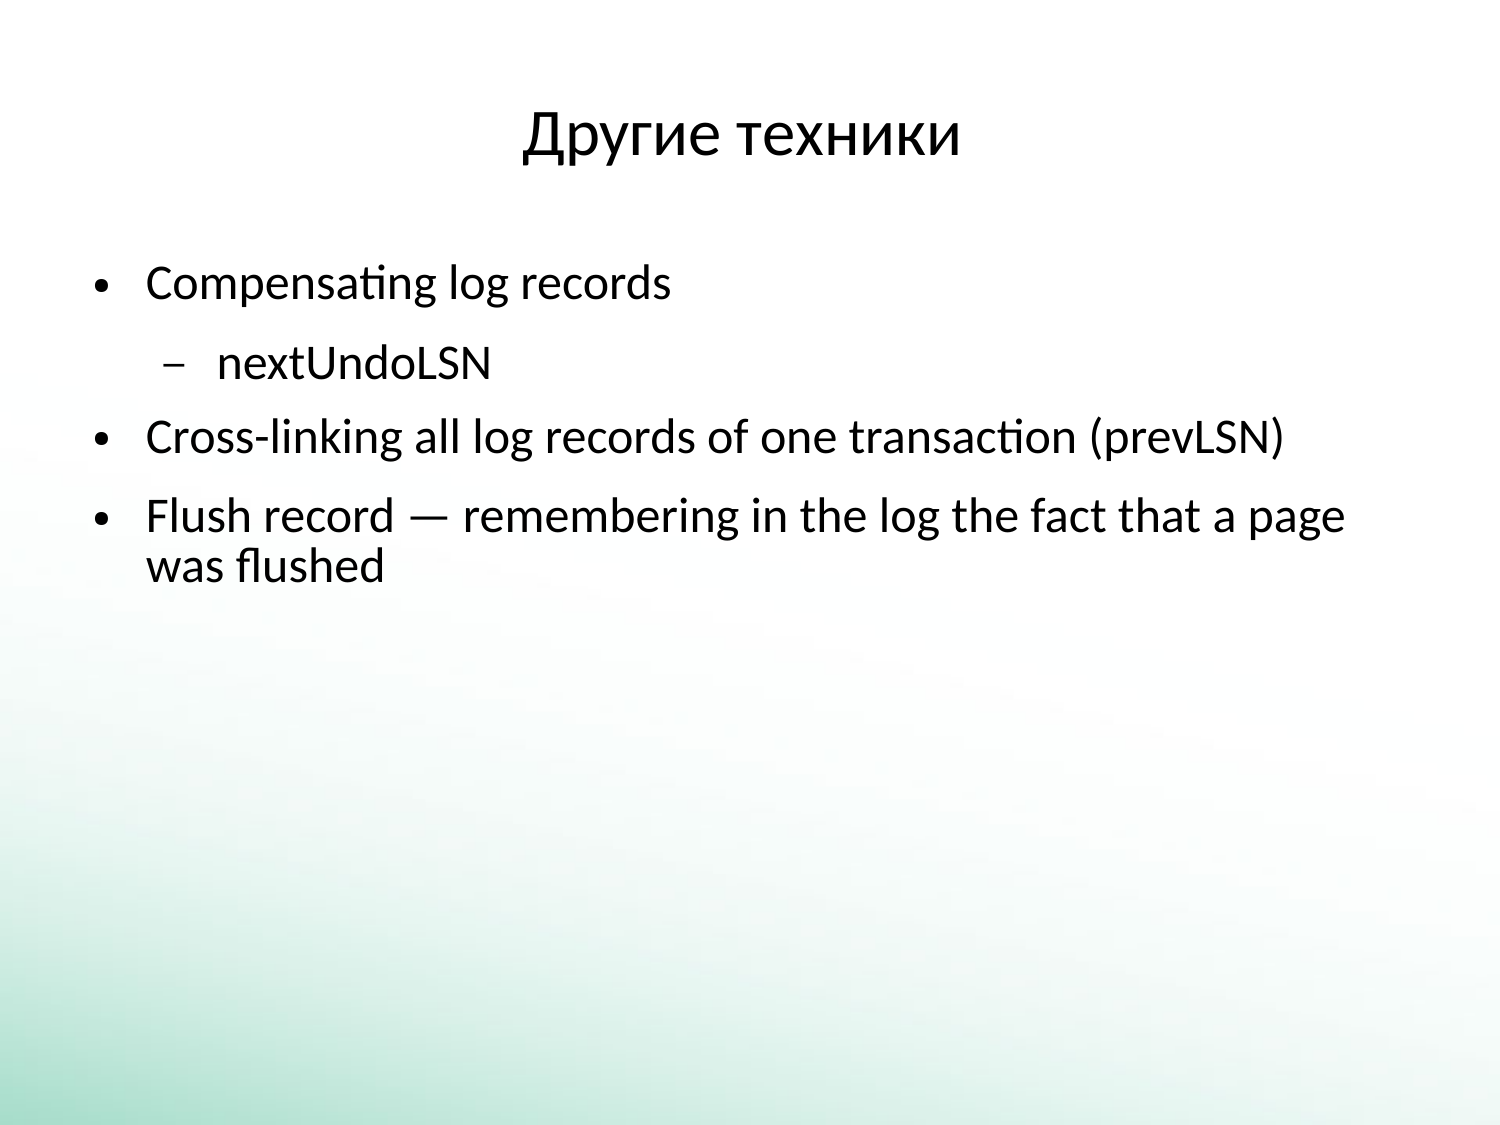

# Другие техники
Compensating log records
nextUndoLSN
Cross-linking all log records of one transaction (prevLSN)
Flush record — remembering in the log the fact that a page was flushed